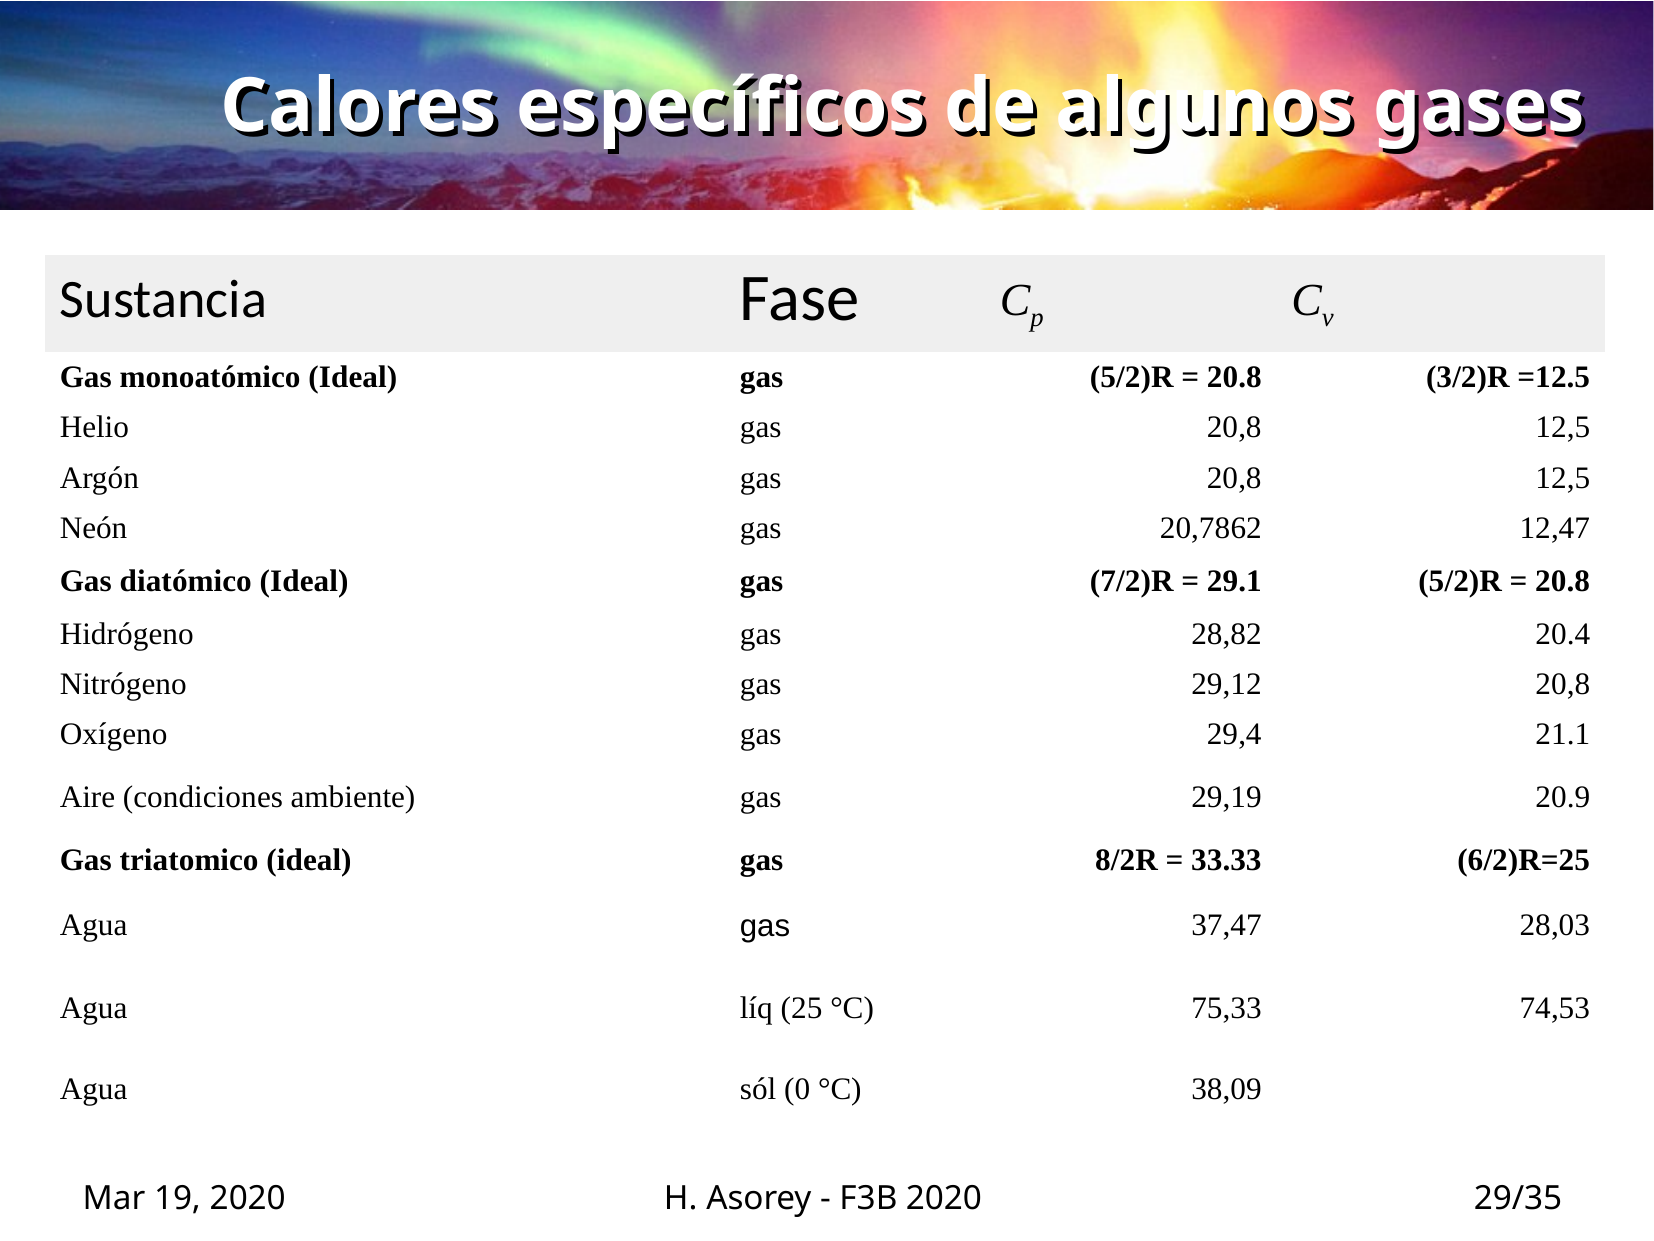

# Calores específicos de algunos gases
| Sustancia | Fase | Cp | Cv |
| --- | --- | --- | --- |
| Gas monoatómico (Ideal) | gas | (5/2)R = 20.8 | (3/2)R =12.5 |
| Helio | gas | 20,8 | 12,5 |
| Argón | gas | 20,8 | 12,5 |
| Neón | gas | 20,7862 | 12,47 |
| Gas diatómico (Ideal) | gas | (7/2)R = 29.1 | (5/2)R = 20.8 |
| Hidrógeno | gas | 28,82 | 20.4 |
| Nitrógeno | gas | 29,12 | 20,8 |
| Oxígeno | gas | 29,4 | 21.1 |
| Aire (condiciones ambiente) | gas | 29,19 | 20.9 |
| Gas triatomico (ideal) | gas | 8/2R = 33.33 | (6/2)R=25 |
| Agua | gas | 37,47 | 28,03 |
| Agua | líq (25 °C) | 75,33 | 74,53 |
| Agua | sól (0 °C) | 38,09 | |
Mar 19, 2020
H. Asorey - F3B 2020
29